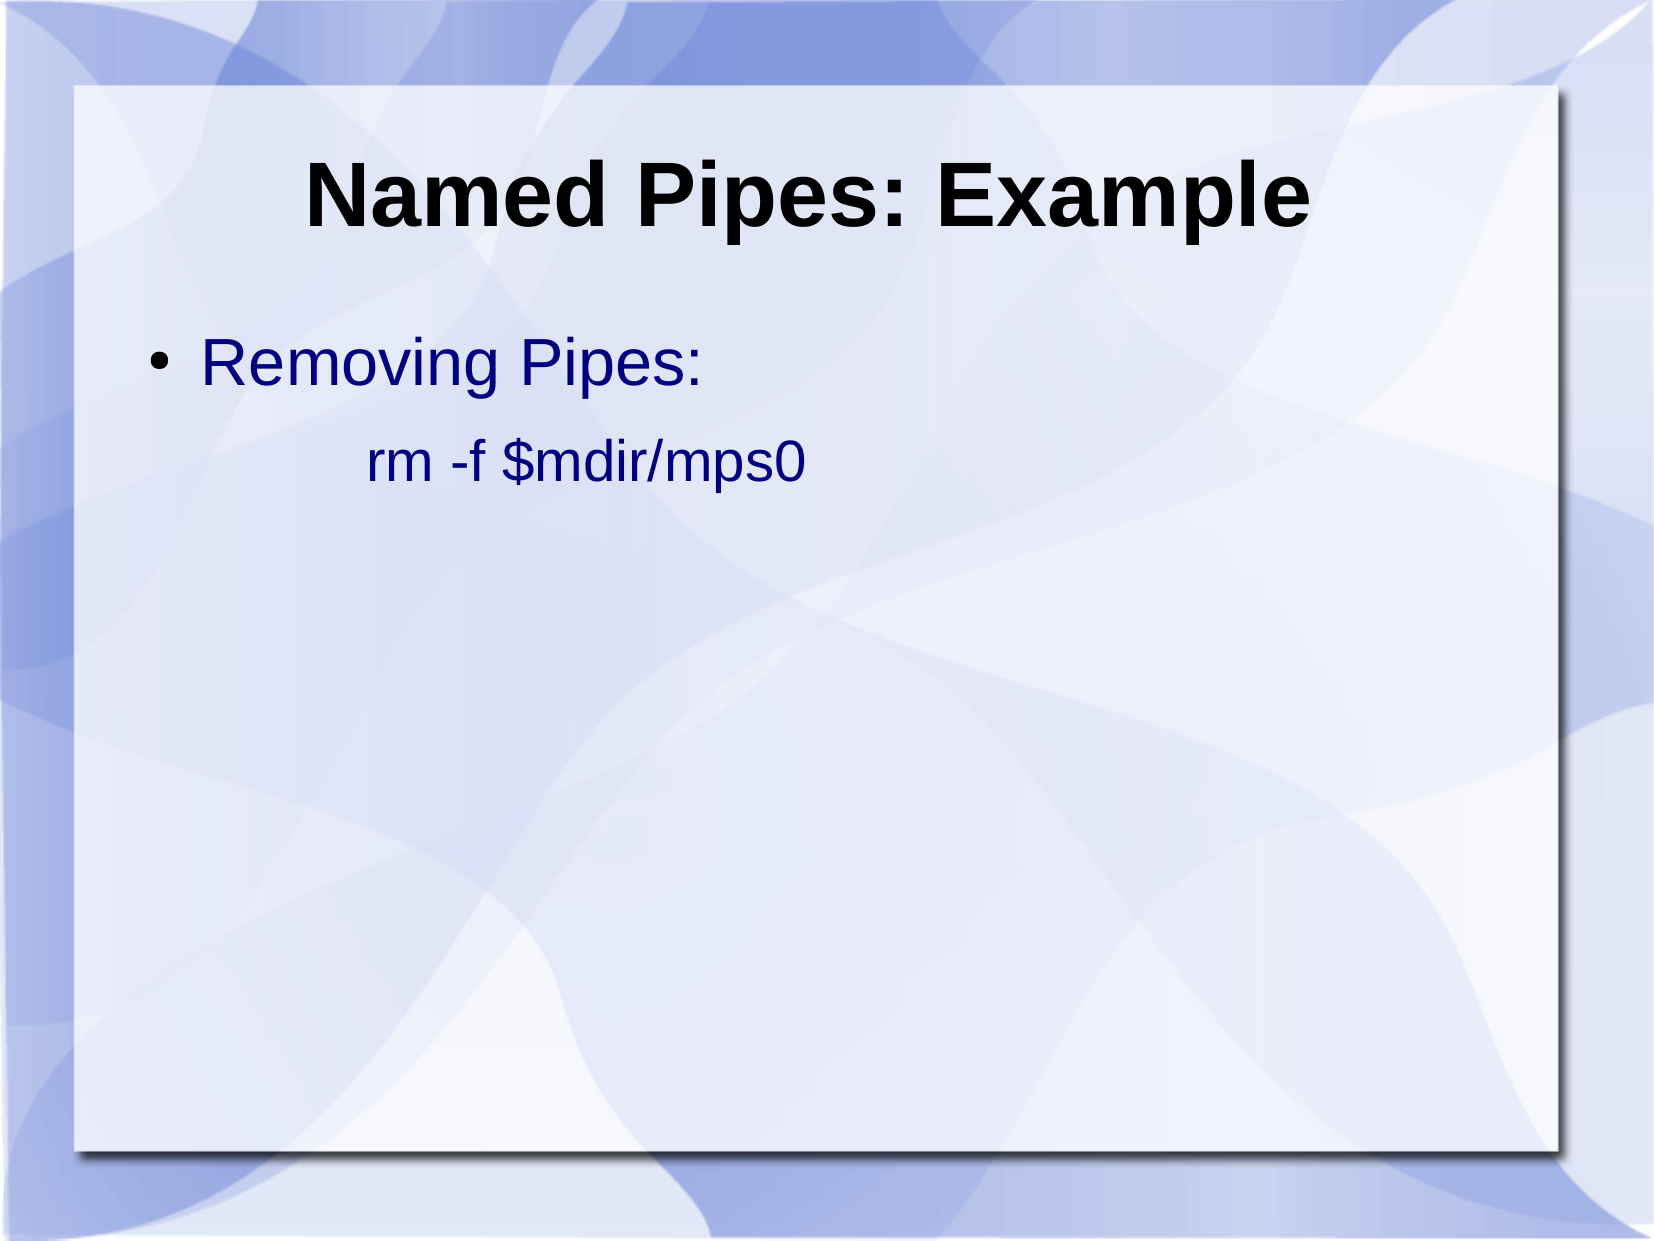

# Named Pipes: Example
Removing Pipes:
rm -f $mdir/mps0